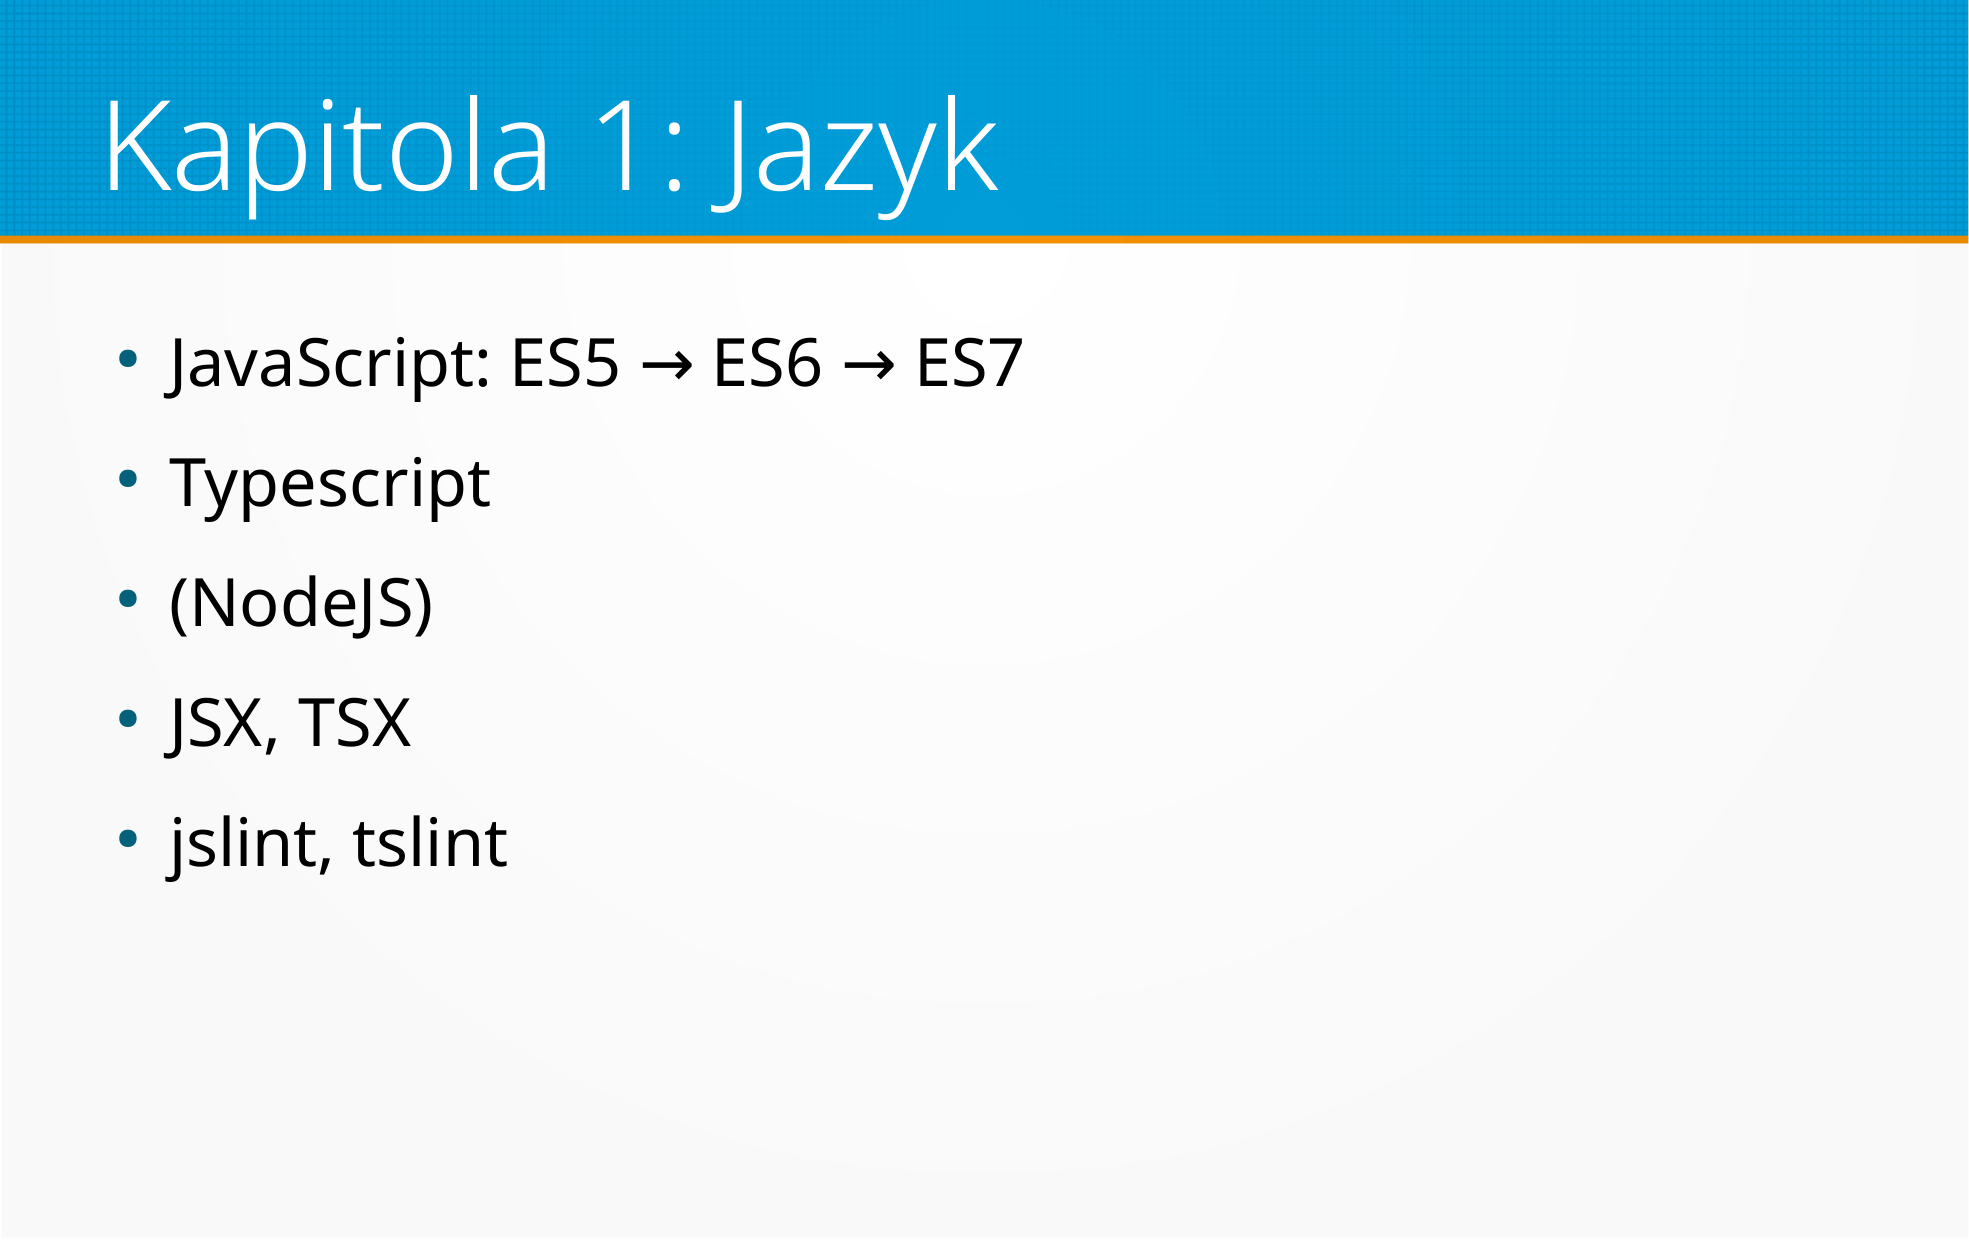

# Kapitola 1: Jazyk
JavaScript: ES5 → ES6 → ES7
Typescript
(NodeJS)
JSX, TSX
jslint, tslint